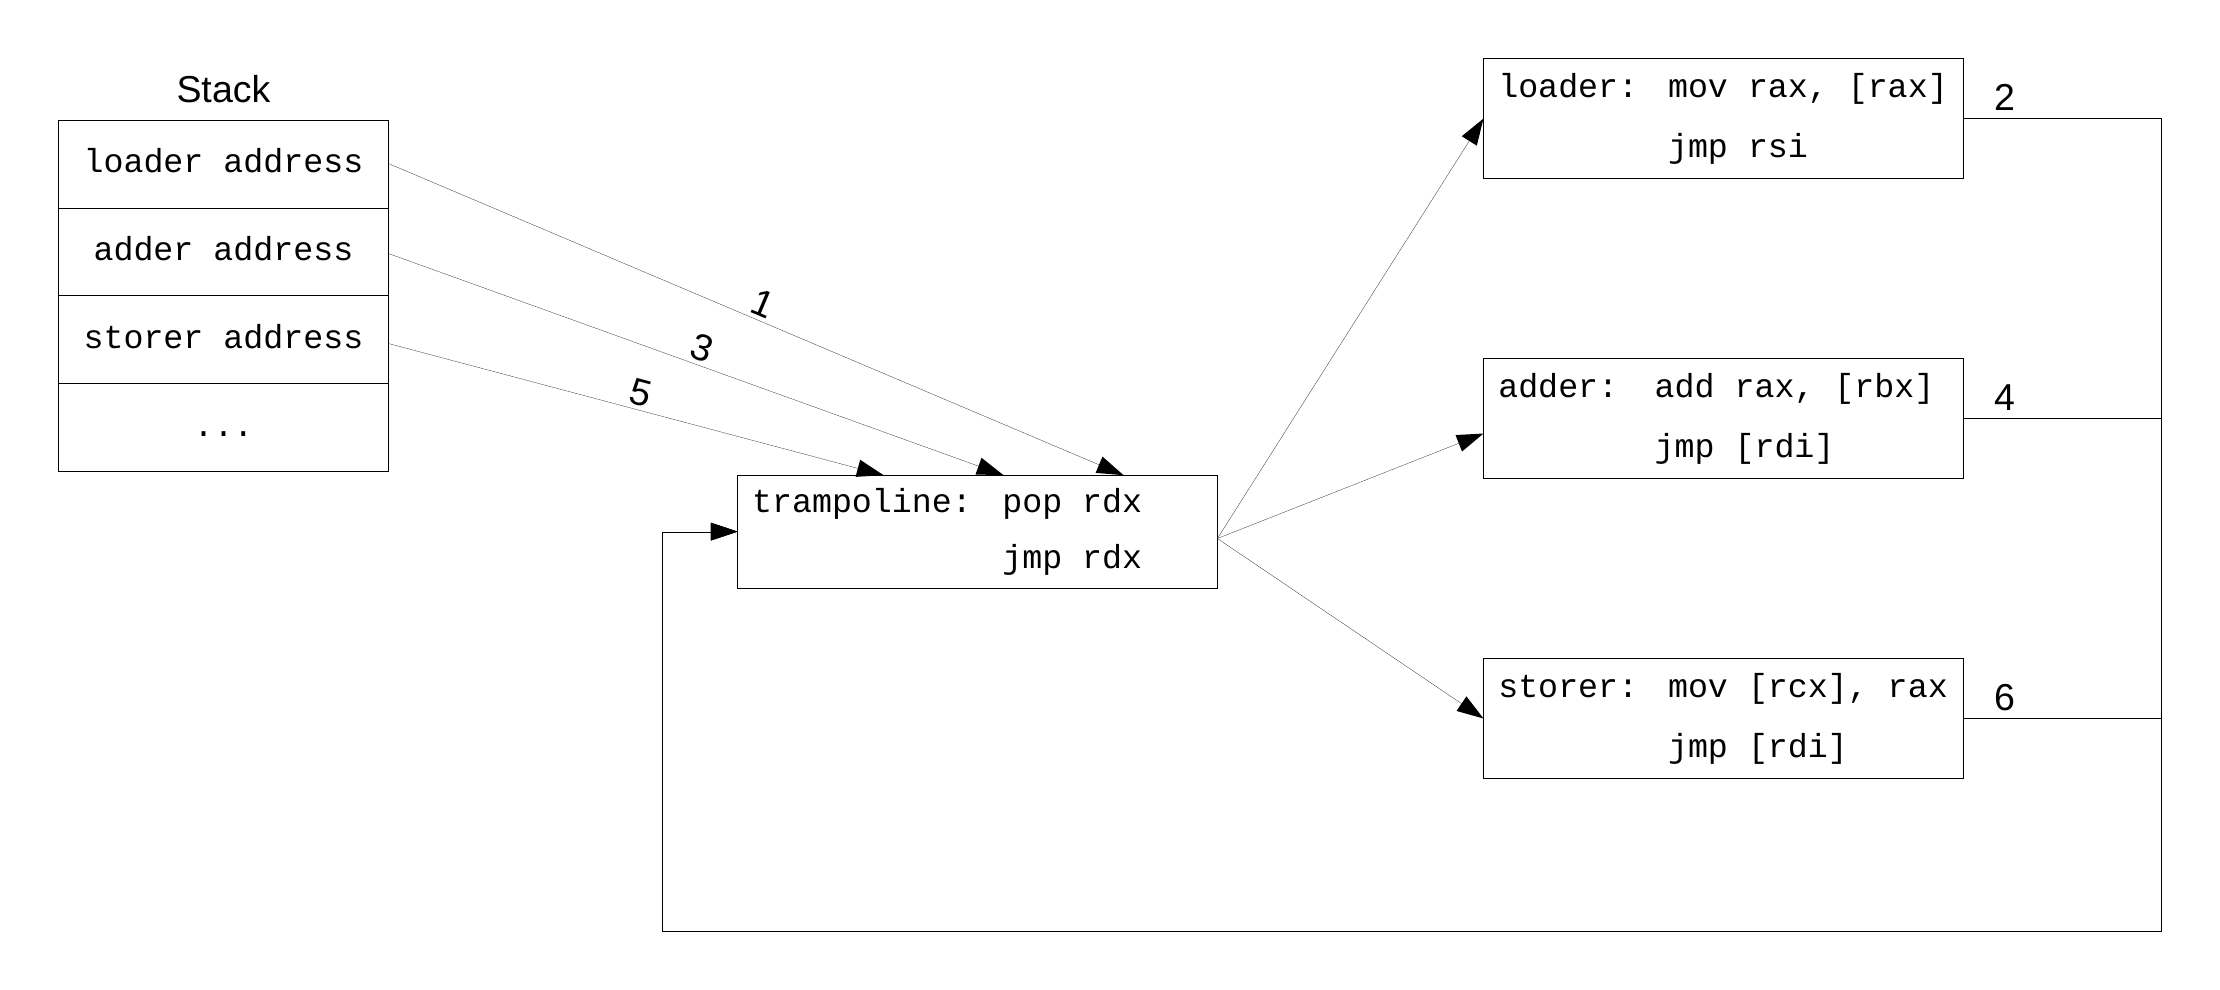

Stack
| loader: | mov rax, [rax] |
| --- | --- |
| | jmp rsi |
| loader address |
| --- |
| adder address |
| storer address |
| ... |
1
3
5
| adder: | add rax, [rbx] |
| --- | --- |
| | jmp [rdi] |
| trampoline: | pop rdx |
| --- | --- |
| | jmp rdx |
| storer: | mov [rcx], rax |
| --- | --- |
| | jmp [rdi] |